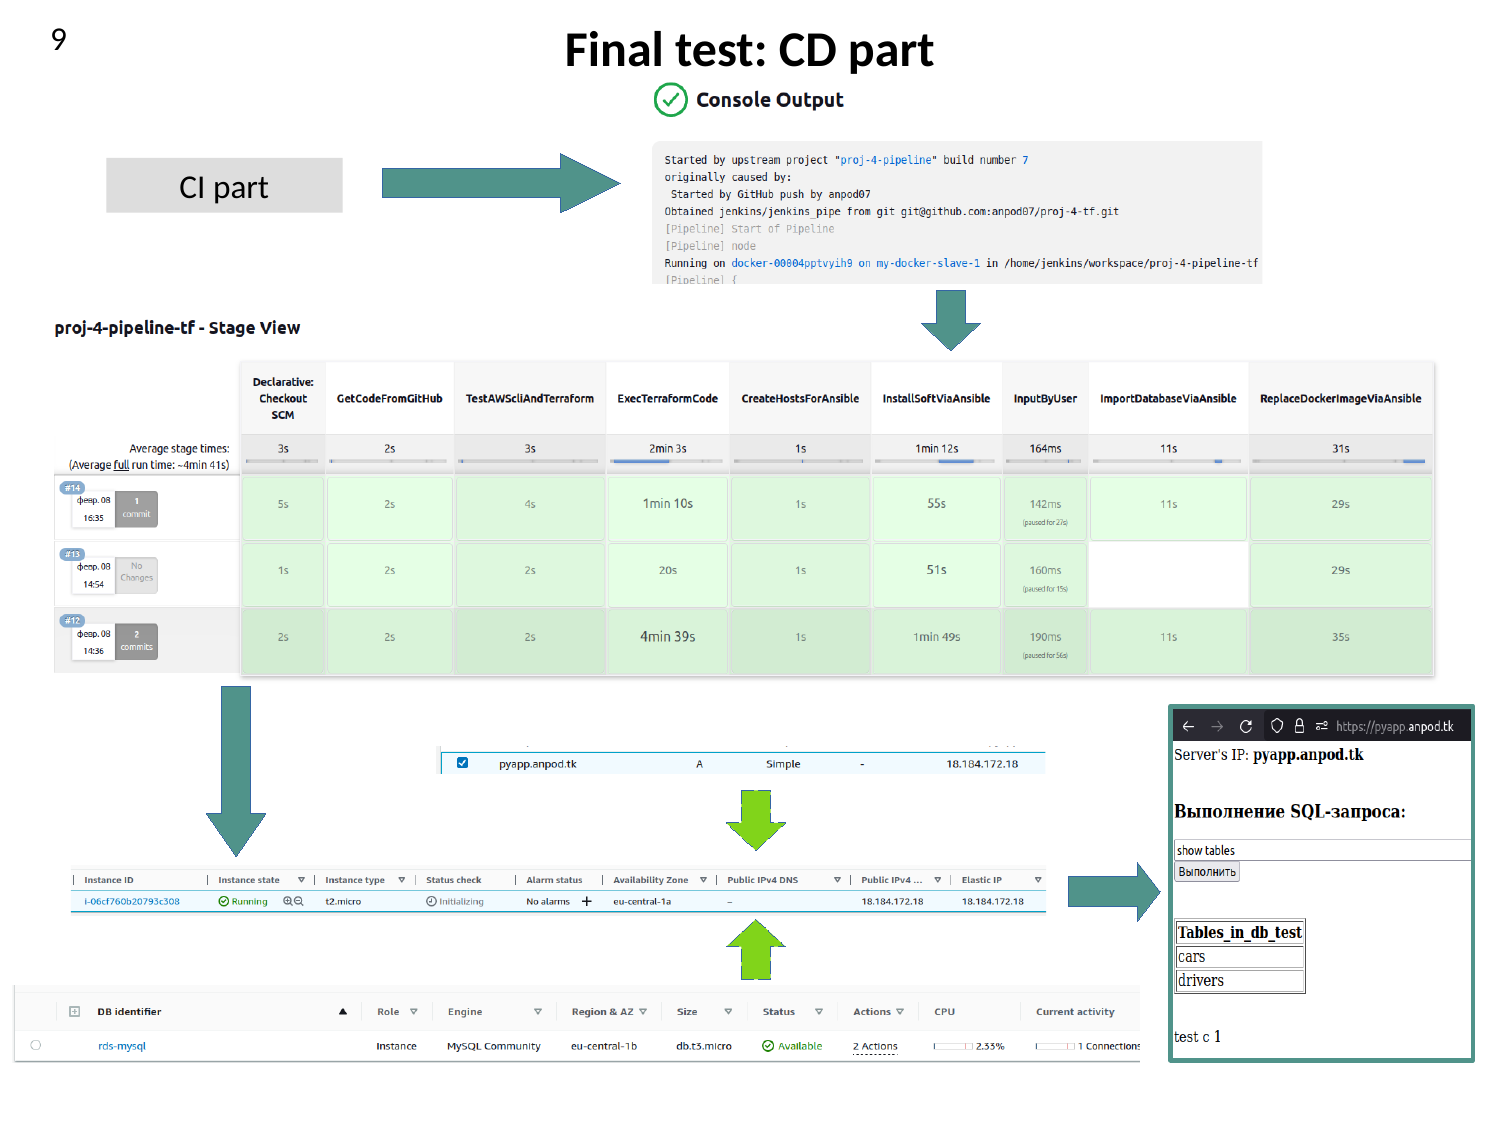

9
# Final test: CD part
CI part